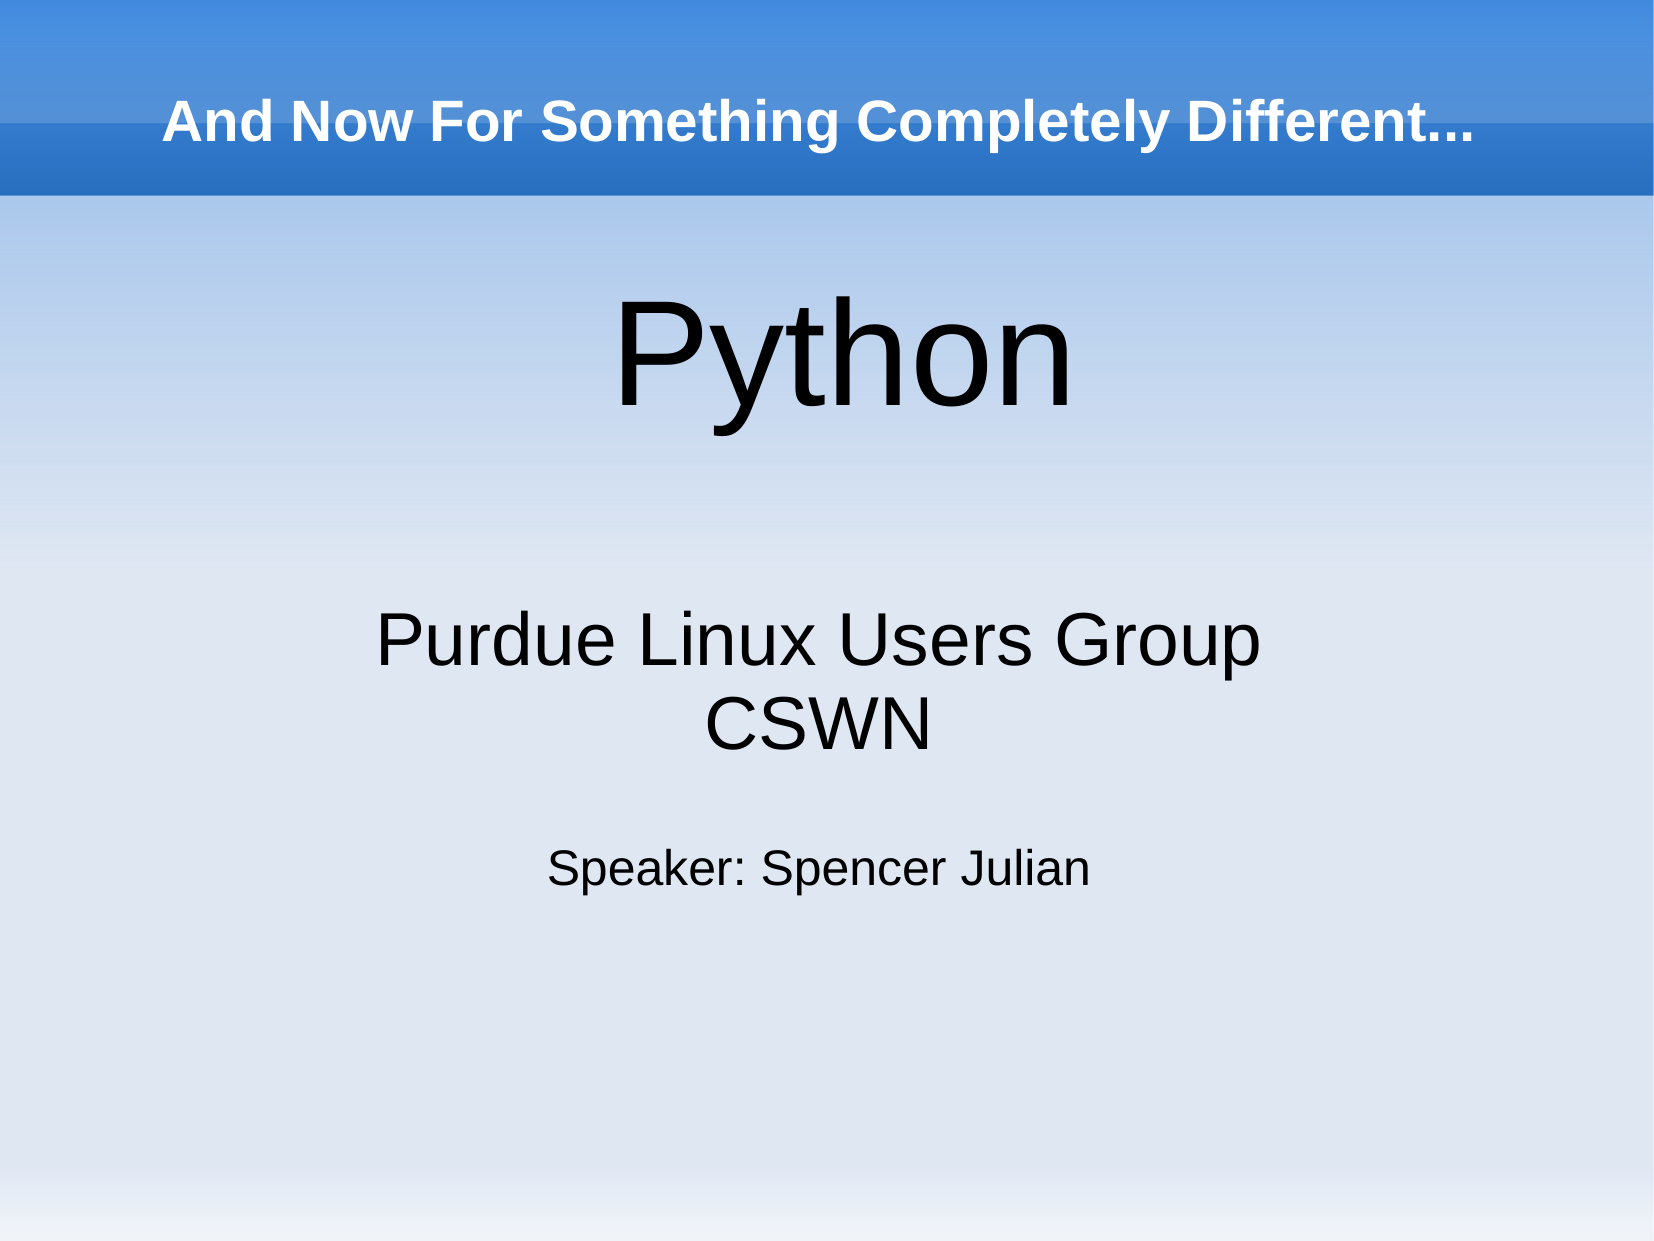

# And Now For Something Completely Different...
Python
Purdue Linux Users Group
CSWN
Speaker: Spencer Julian